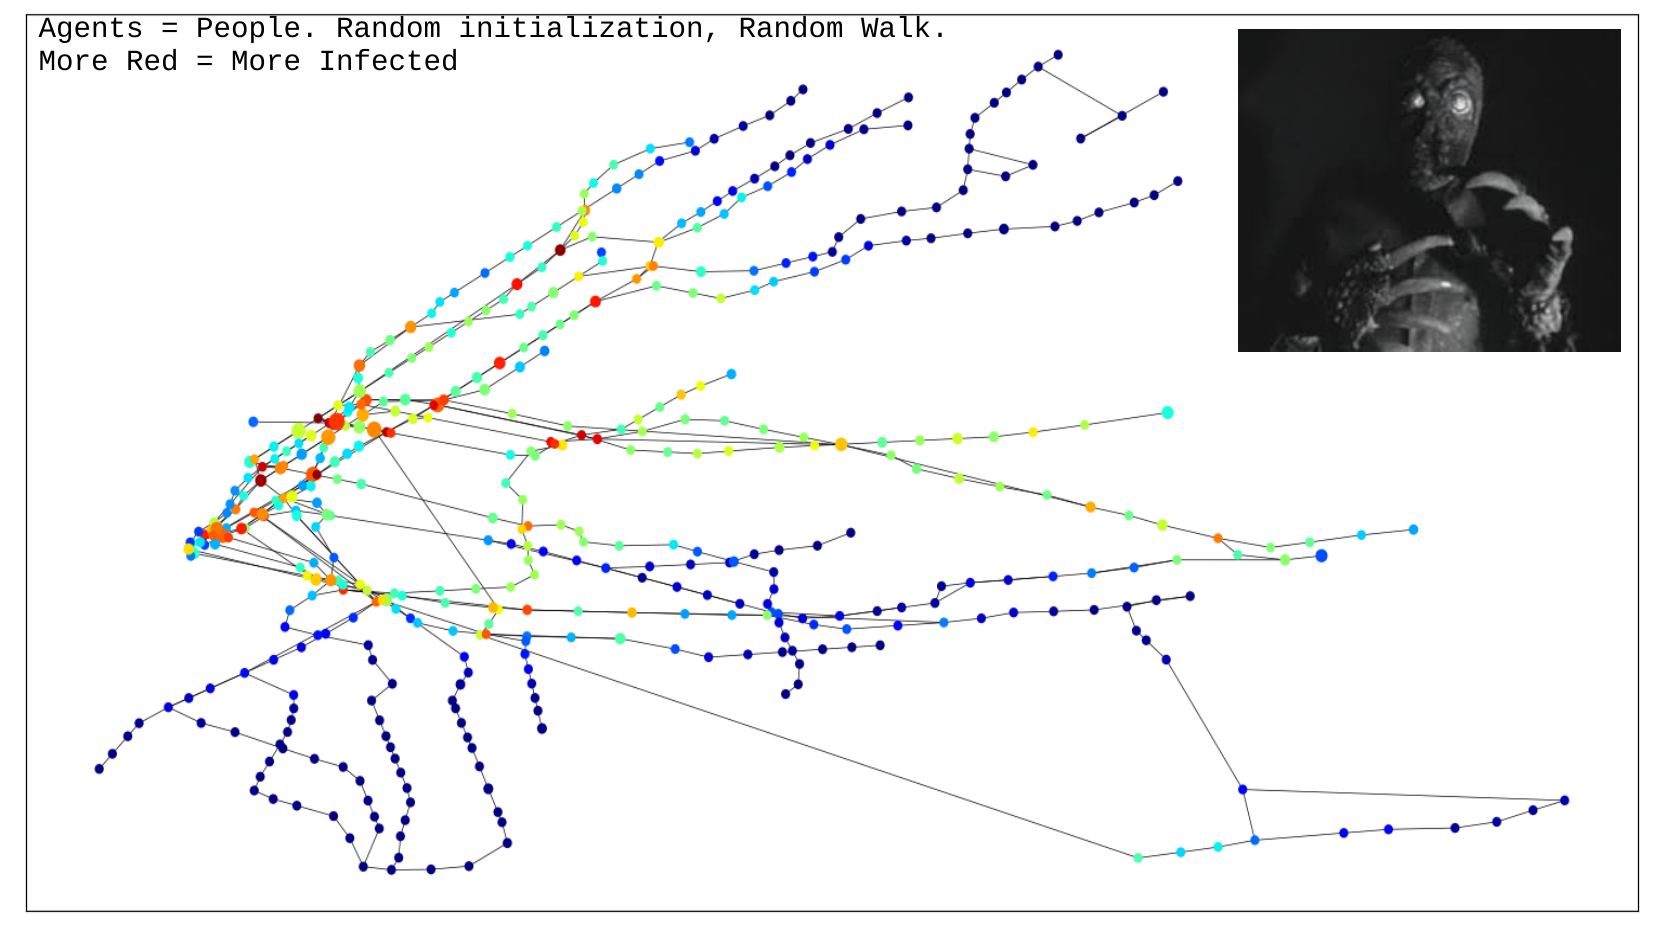

Agents = People. Random initialization, Random Walk.
More Red = More Infected
#